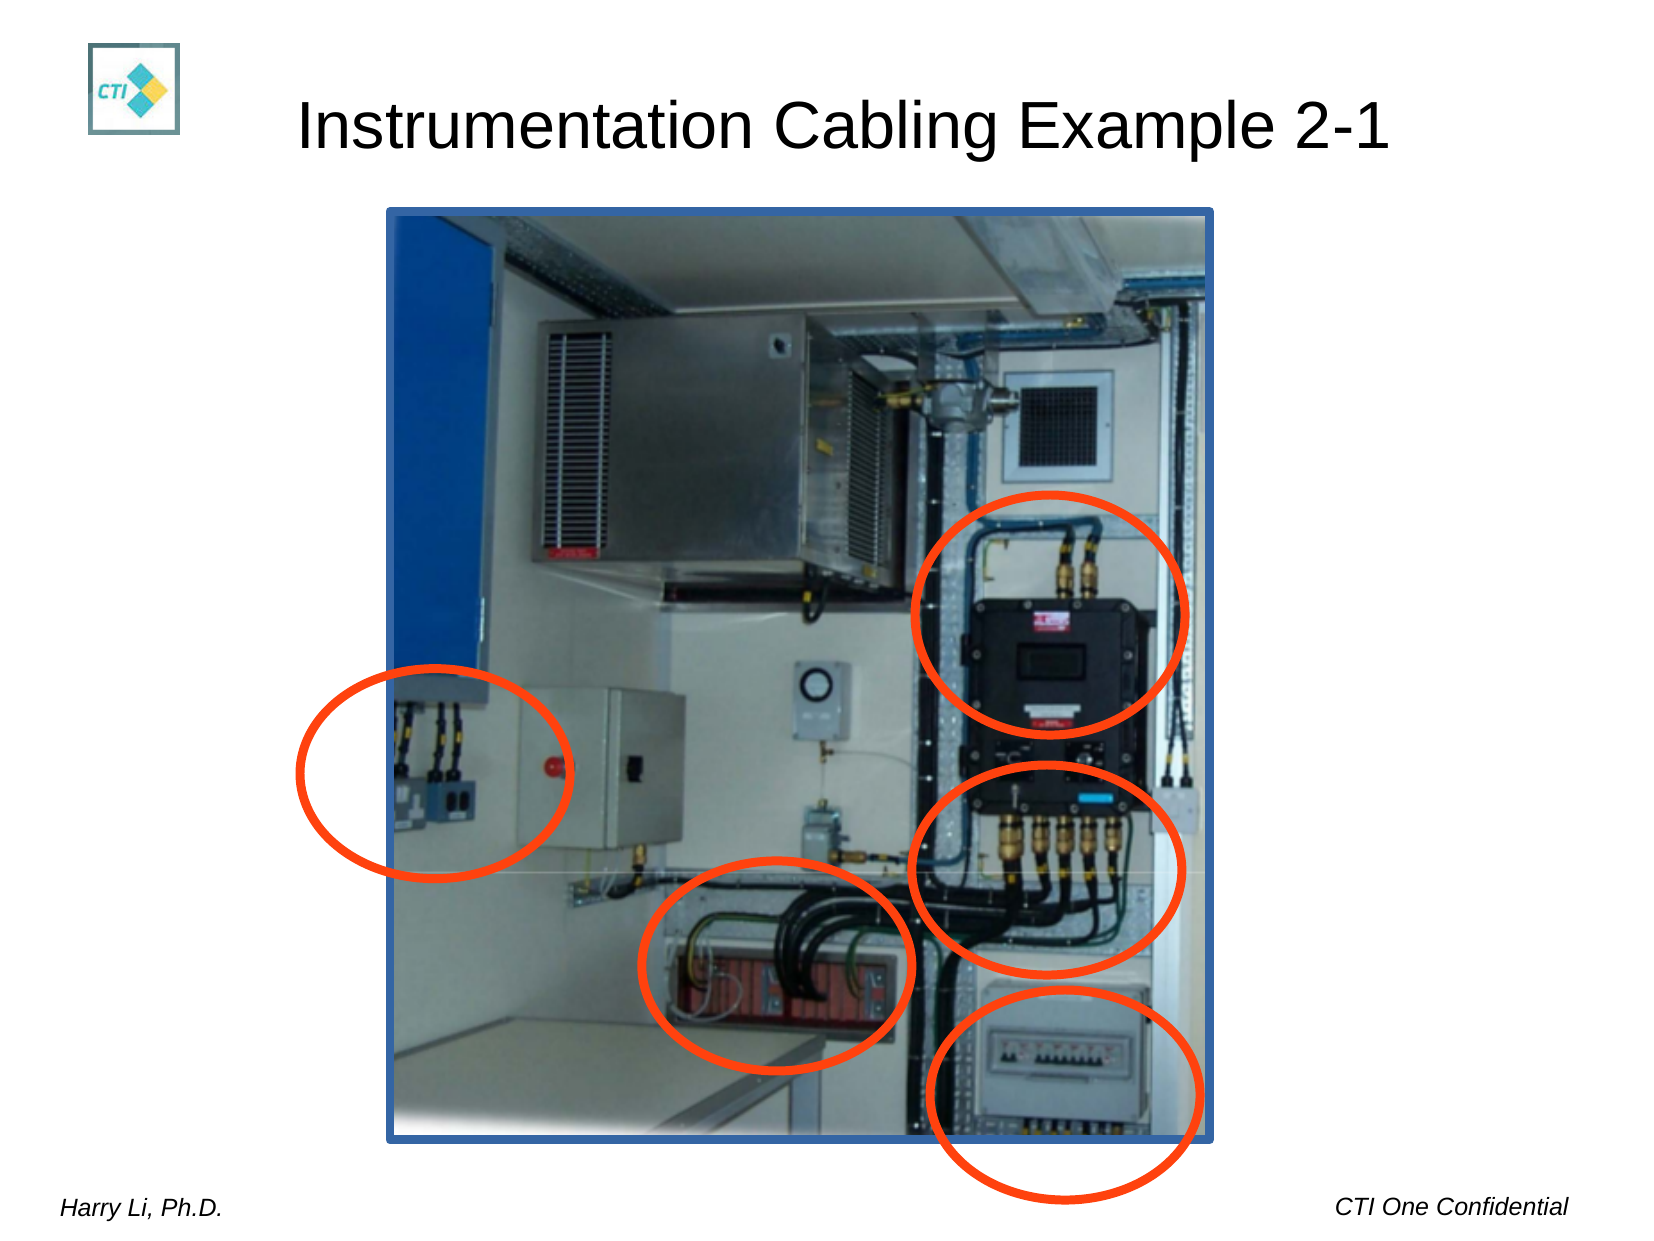

# Instrumentation Cabling Example 2-1
Harry Li, Ph.D.
CTI One Confidential